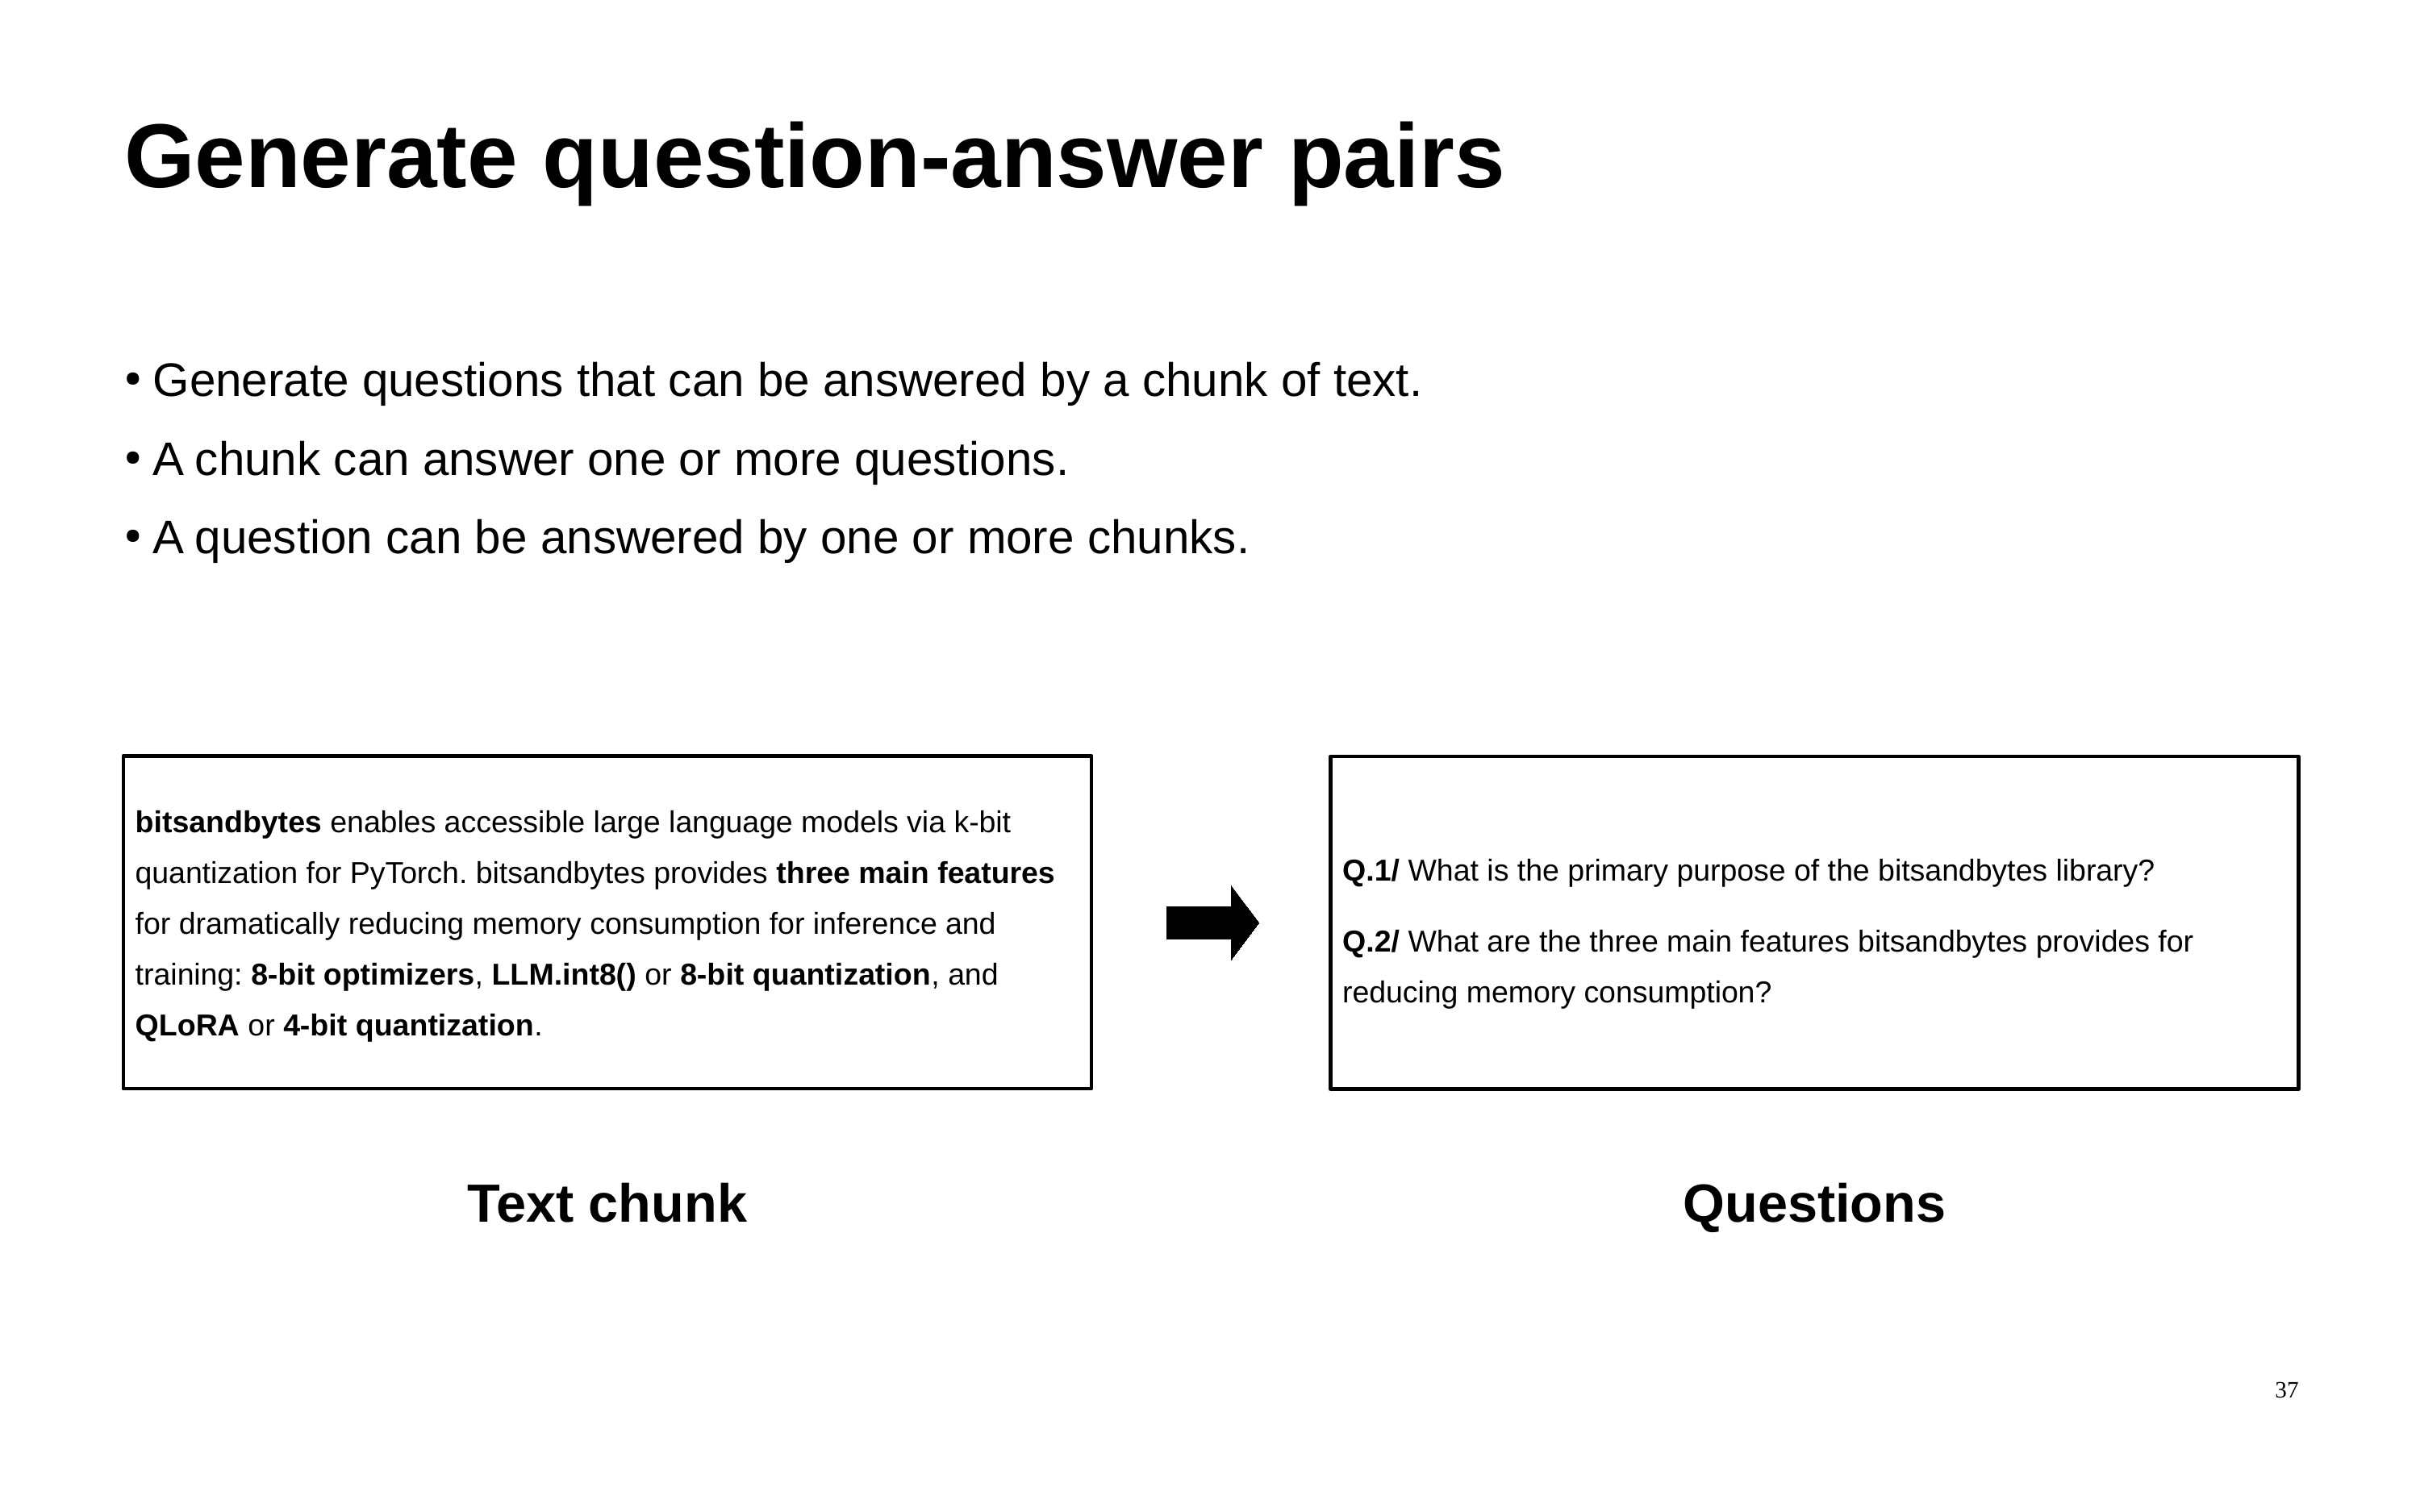

Generate question-answer pairs
Generate questions that can be answered by a chunk of text.
A chunk can answer one or more questions.
A question can be answered by one or more chunks.
bitsandbytes enables accessible large language models via k-bit quantization for PyTorch. bitsandbytes provides three main features for dramatically reducing memory consumption for inference and training: 8-bit optimizers, LLM.int8() or 8-bit quantization, and QLoRA or 4-bit quantization.
Q.1/ What is the primary purpose of the bitsandbytes library?
Q.2/ What are the three main features bitsandbytes provides for reducing memory consumption?
Text chunk
Questions
37